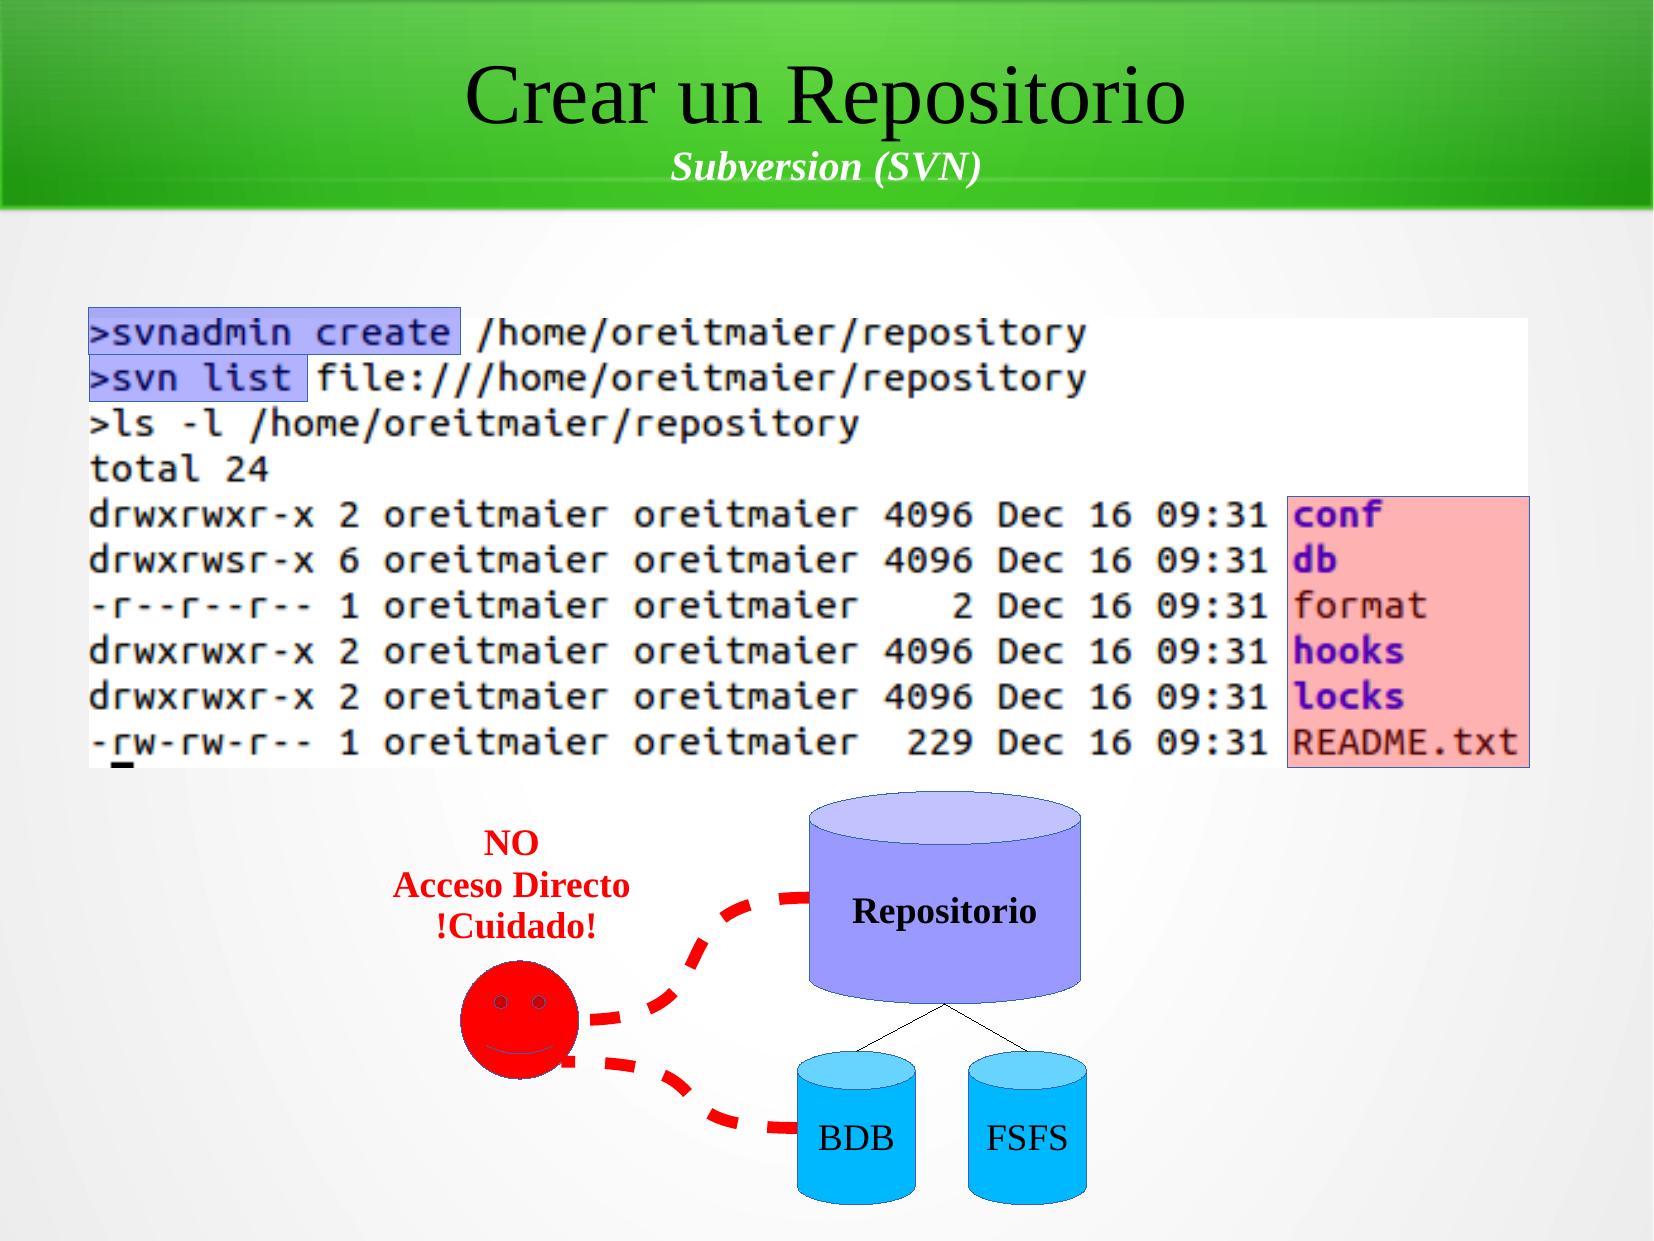

# Crear un Repositorio Subversion (SVN)
Repositorio
NO
Acceso Directo
!Cuidado!
BDB
FSFS